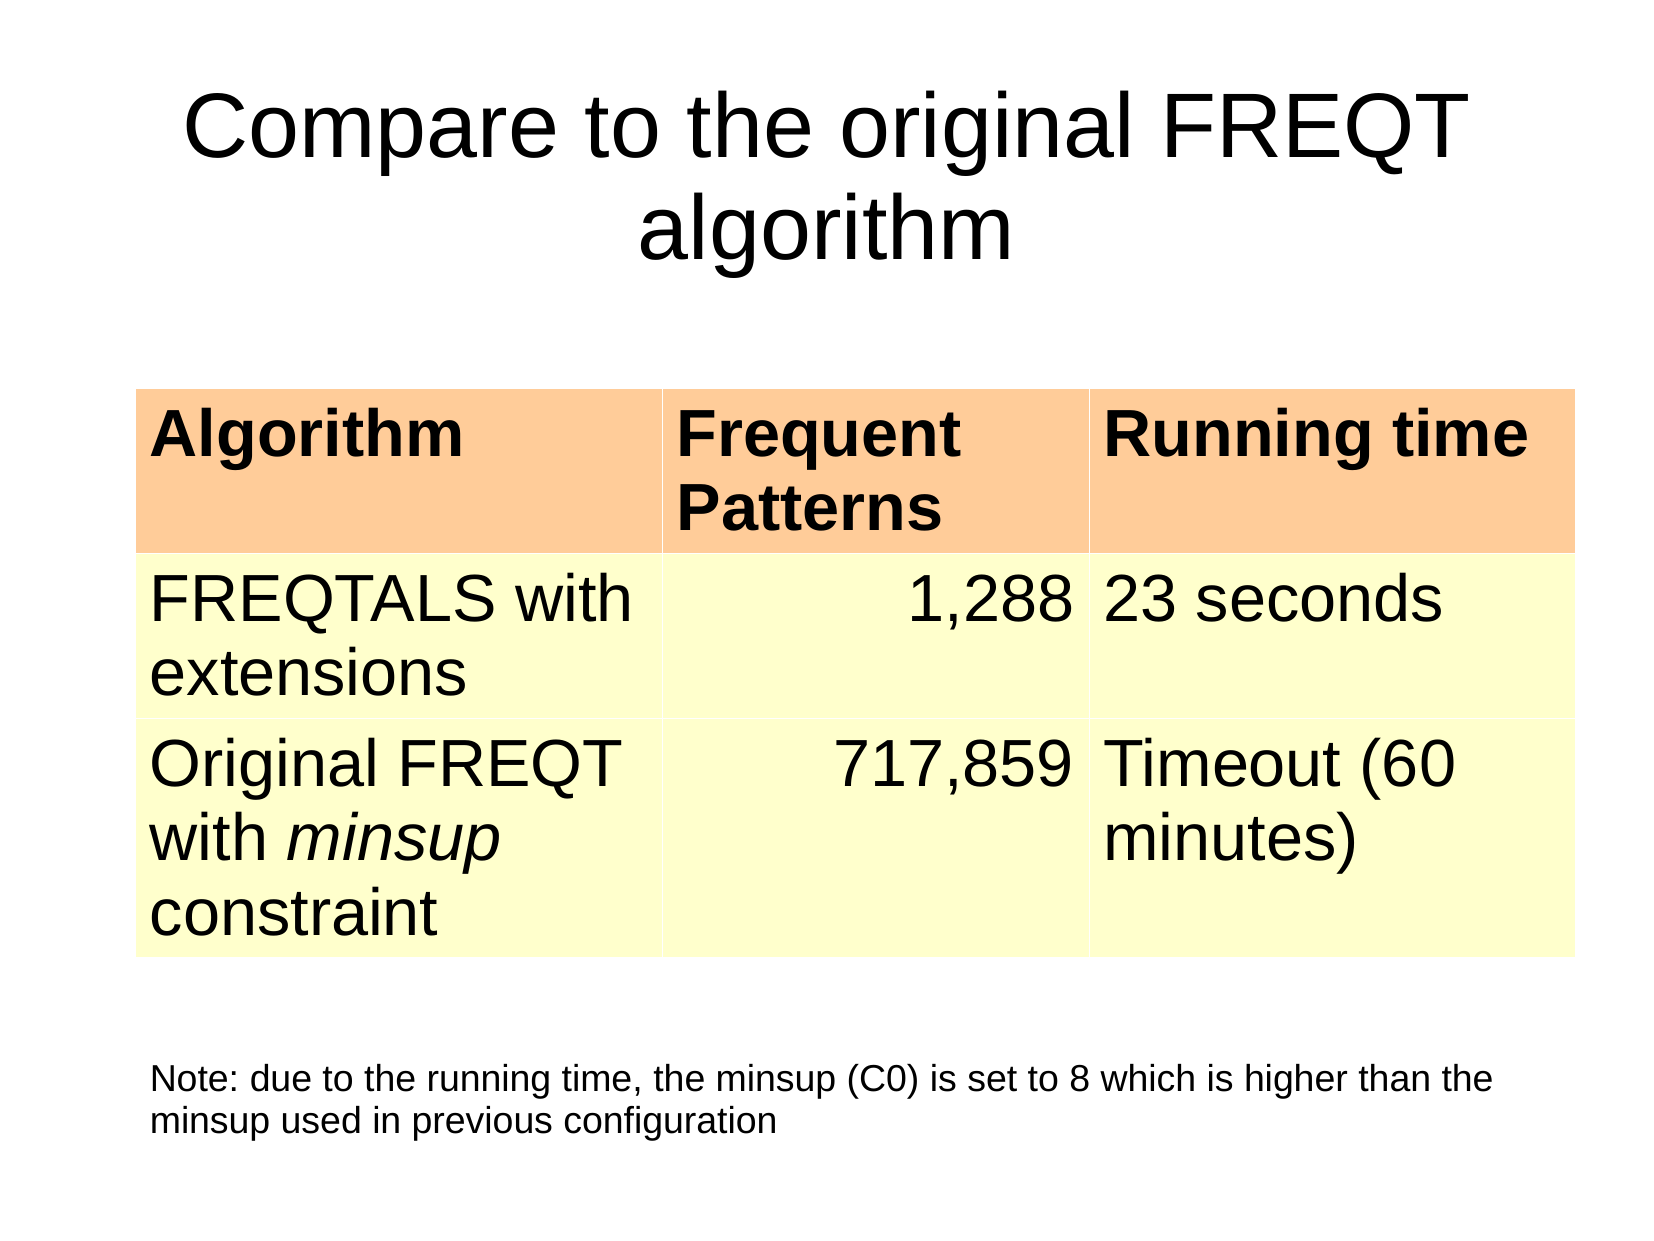

# Compare to the original FREQT algorithm
| Algorithm | Frequent Patterns | Running time |
| --- | --- | --- |
| FREQTALS with extensions | 1,288 | 23 seconds |
| Original FREQT with minsup constraint | 717,859 | Timeout (60 minutes) |
Note: due to the running time, the minsup (C0) is set to 8 which is higher than the minsup used in previous configuration
18